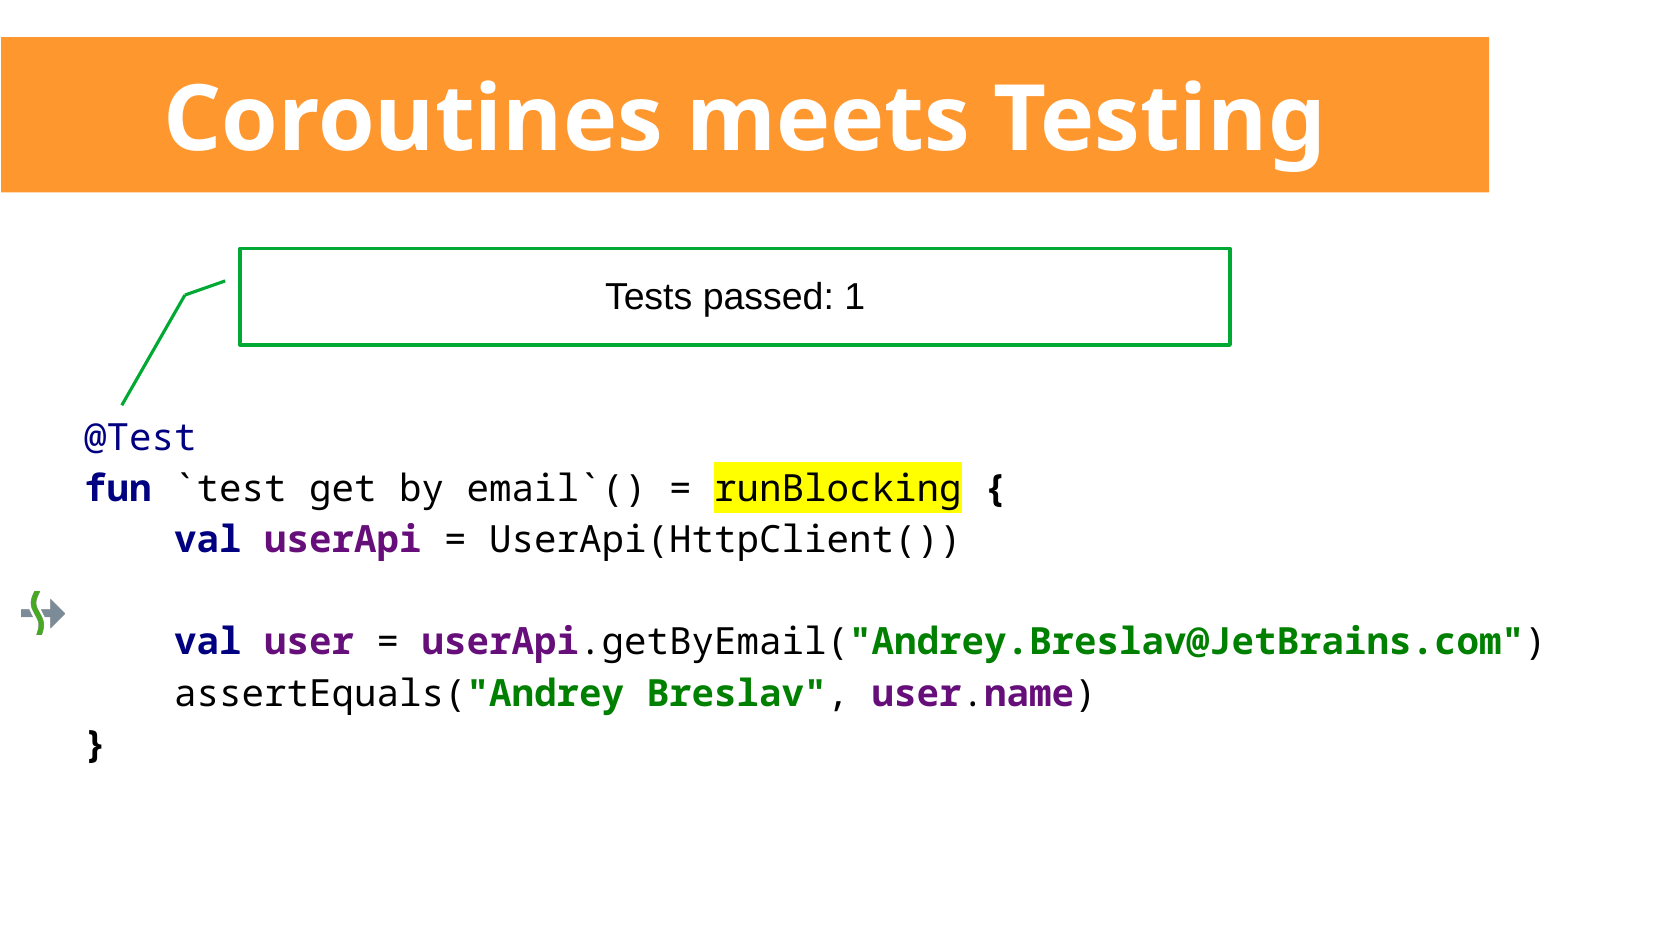

# Coroutines meets Testing
Tests passed: 1
@Test
fun `test get by email`() = runBlocking {
 val userApi = UserApi(HttpClient())
 val user = userApi.getByEmail("Andrey.Breslav@JetBrains.com")
 assertEquals("Andrey Breslav", user.name)
}